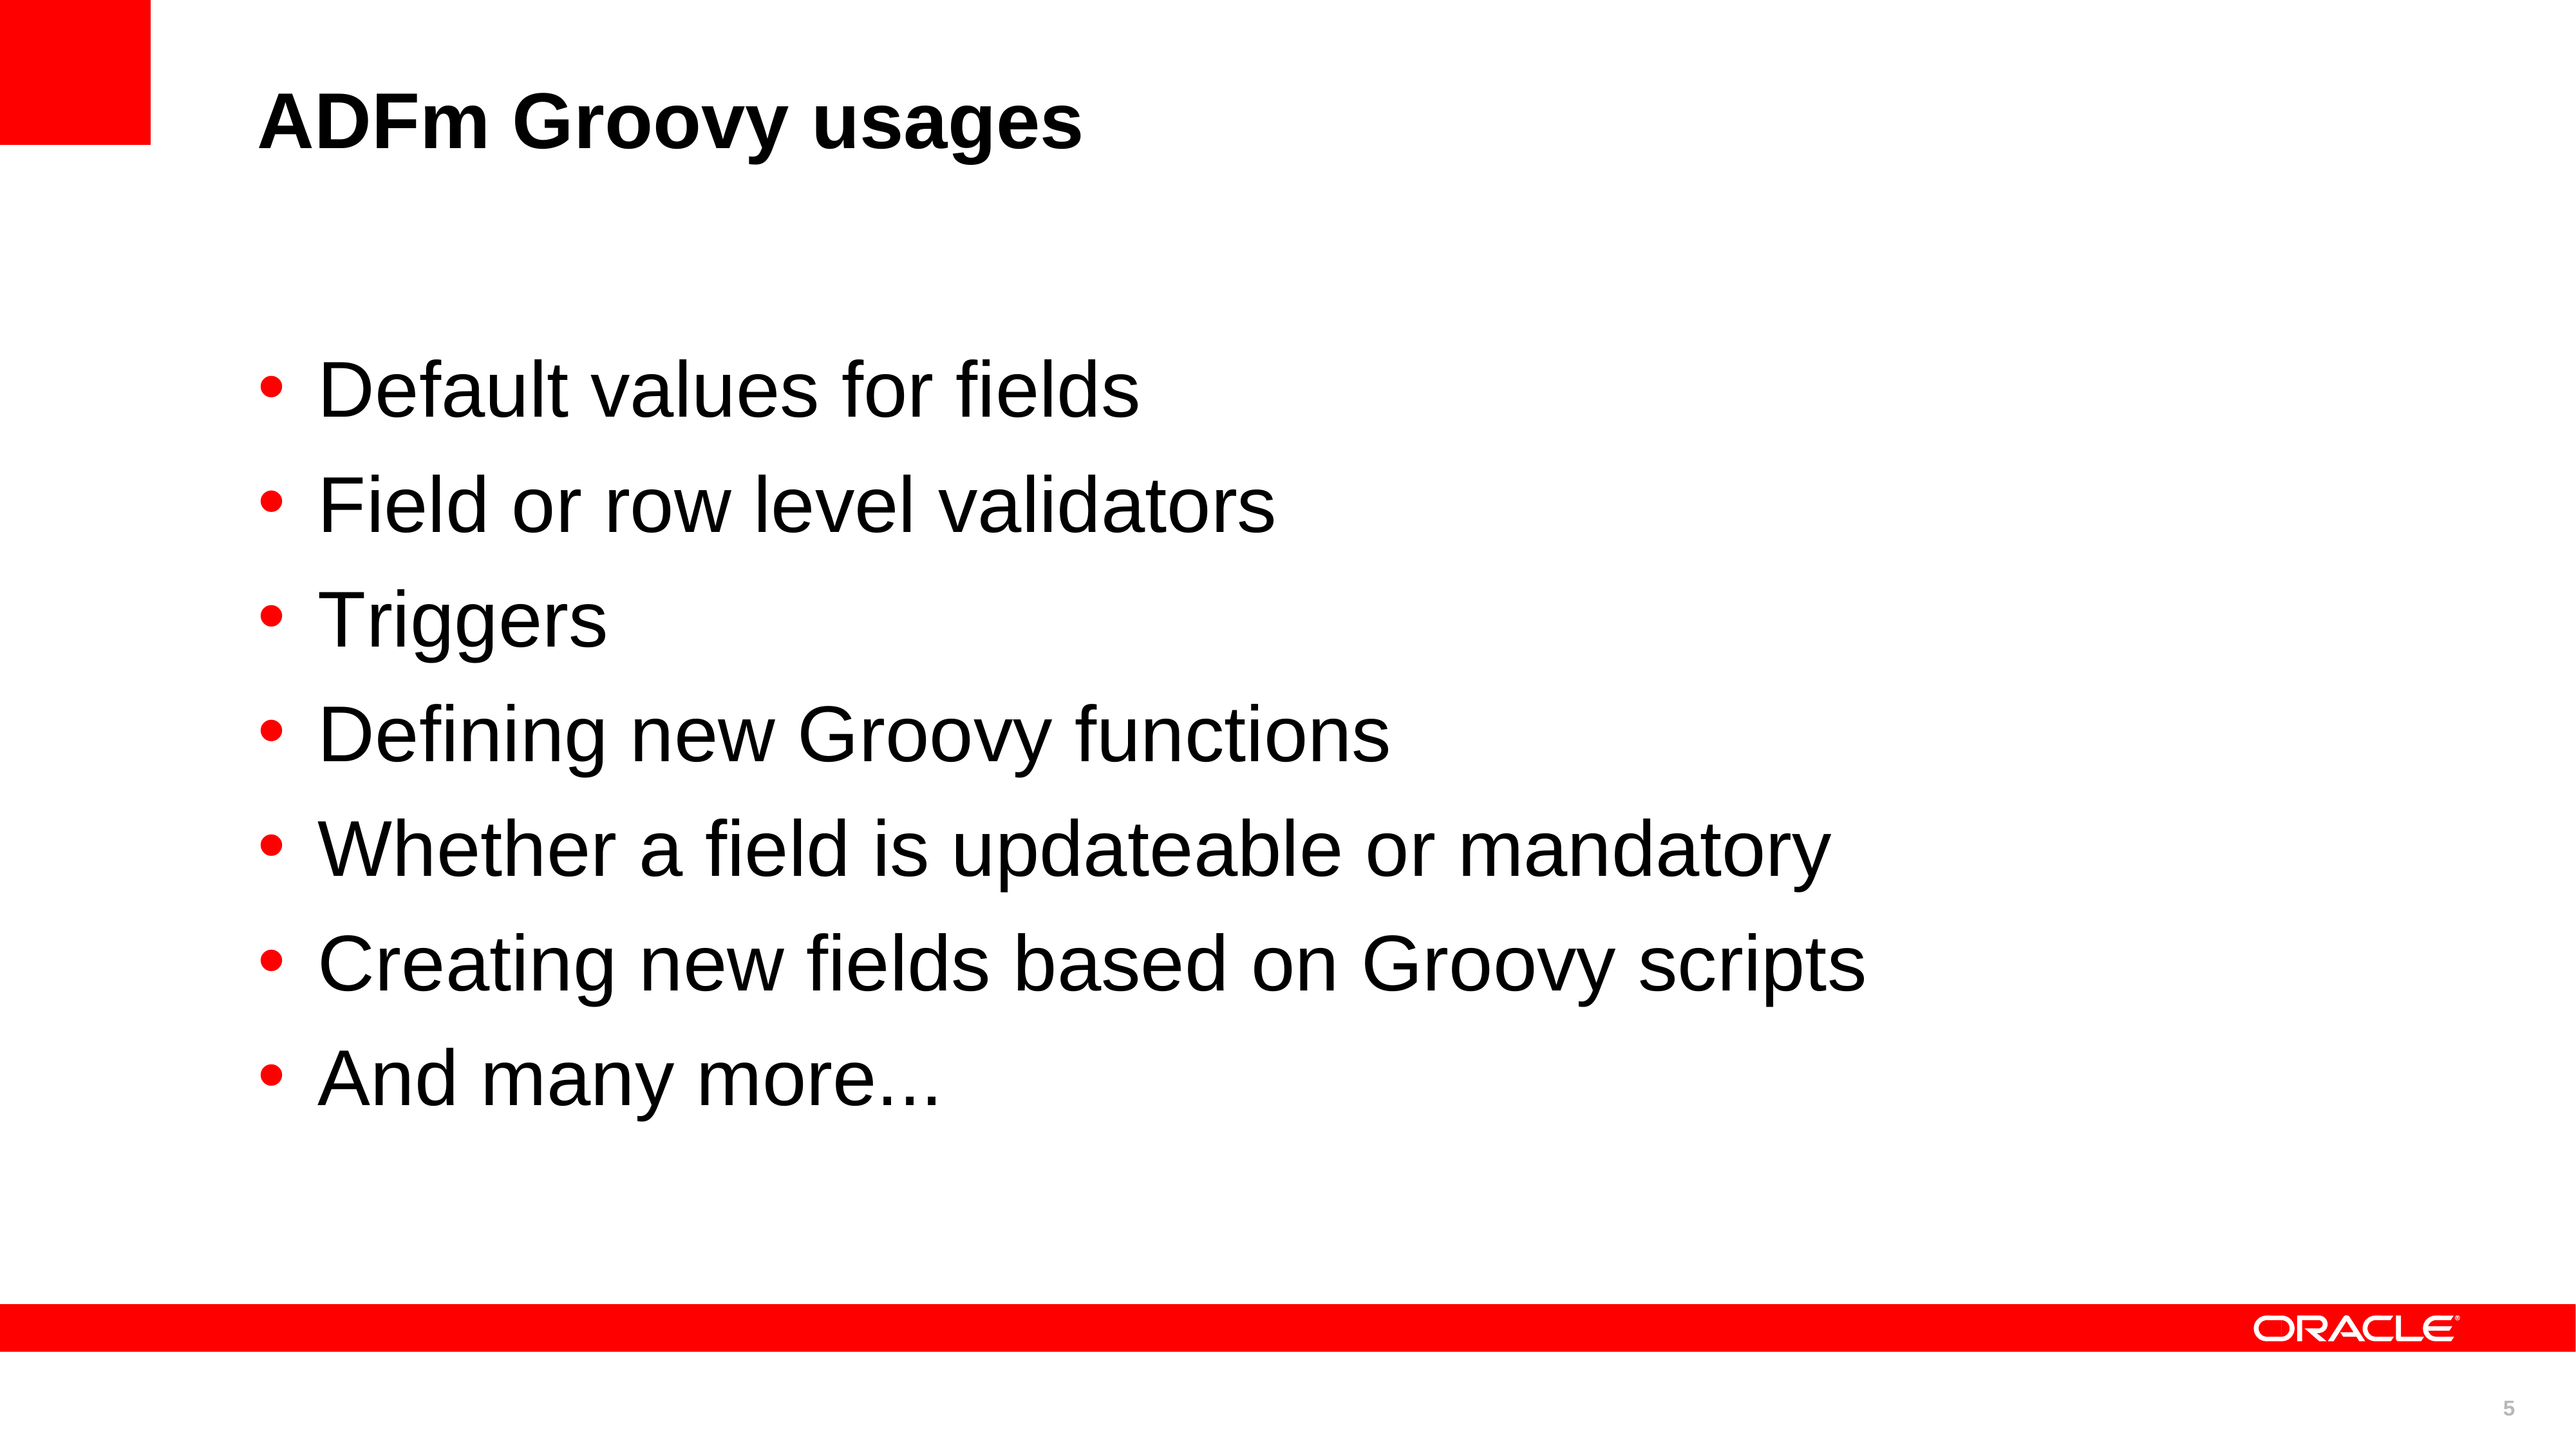

# ADFm Groovy usages
Default values for fields
Field or row level validators
Triggers
Defining new Groovy functions
Whether a field is updateable or mandatory
Creating new fields based on Groovy scripts
And many more...